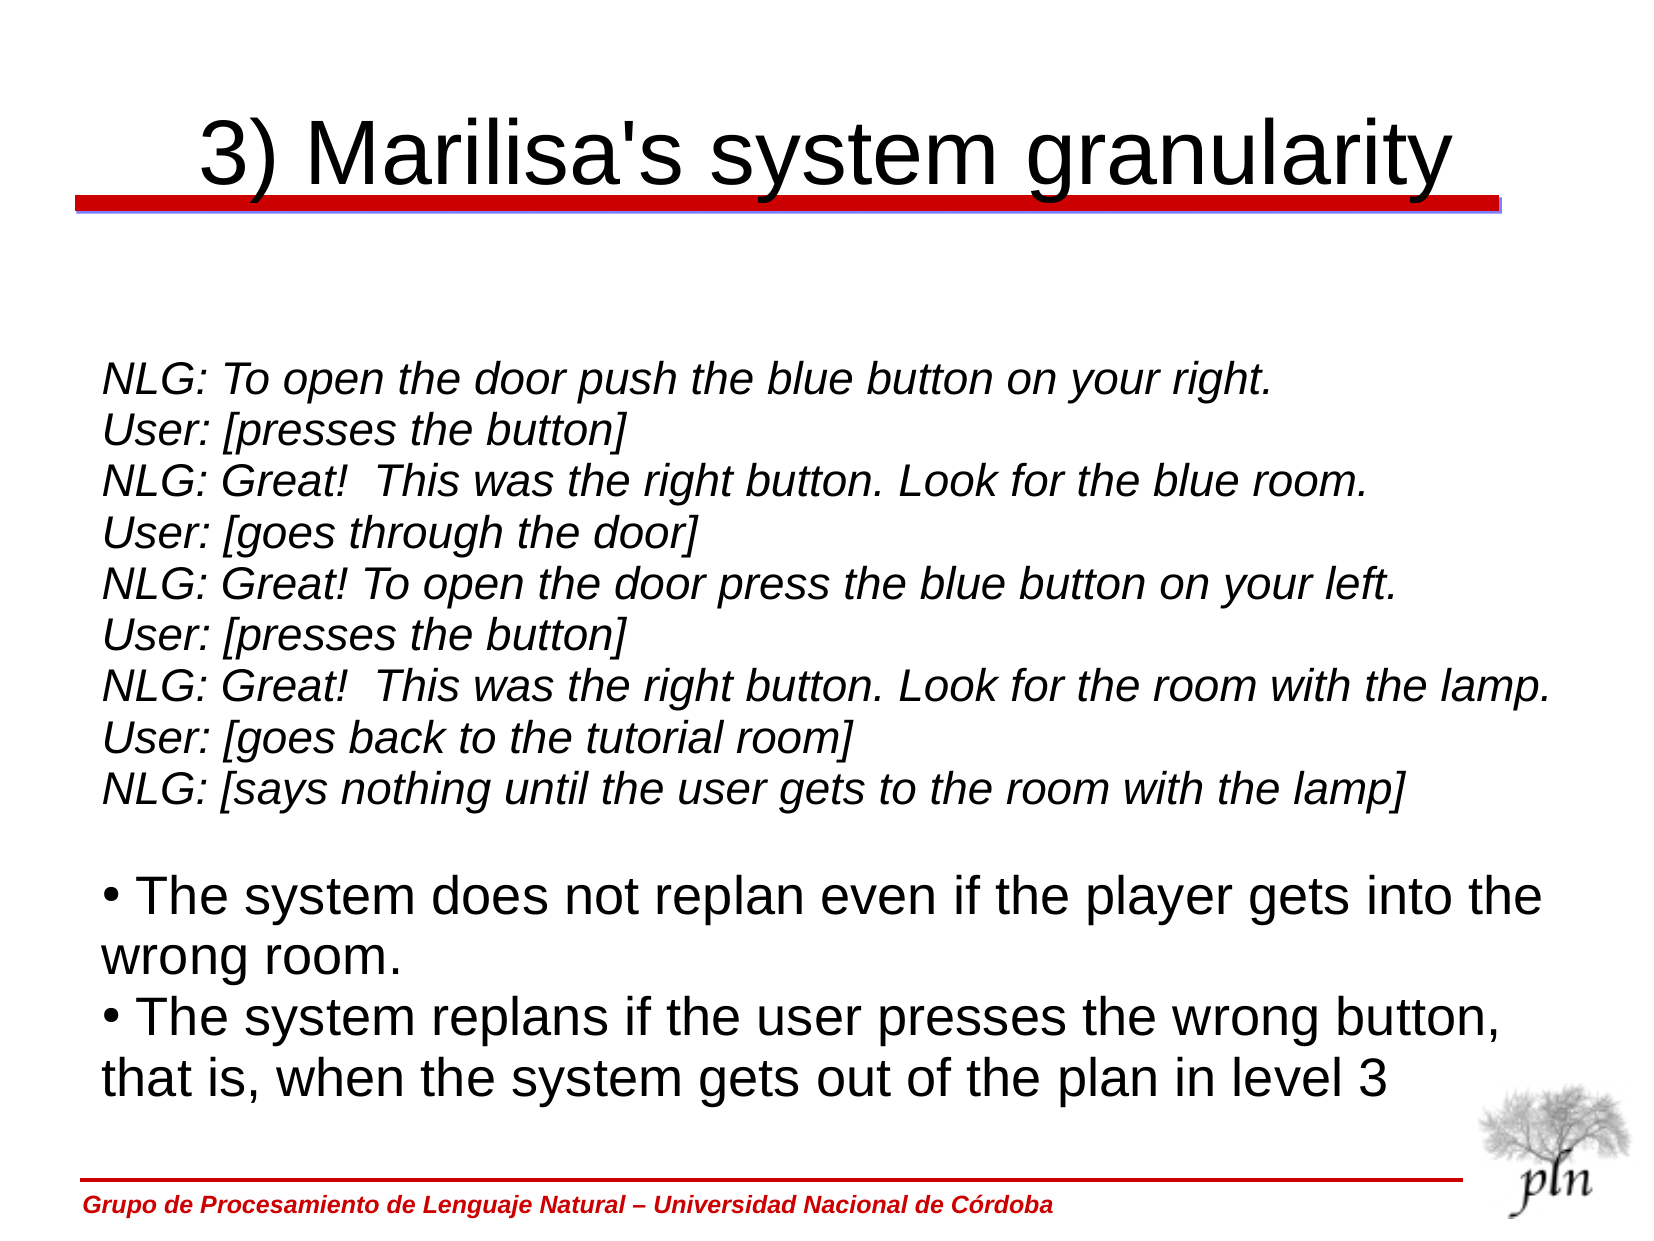

# 3) Marilisa's system granularity
NLG: To open the door push the blue button on your right.
User: [presses the button]
NLG: Great! This was the right button. Look for the blue room.
User: [goes through the door]
NLG: Great! To open the door press the blue button on your left.
User: [presses the button]
NLG: Great! This was the right button. Look for the room with the lamp.
User: [goes back to the tutorial room]
NLG: [says nothing until the user gets to the room with the lamp]
 The system does not replan even if the player gets into the wrong room.
 The system replans if the user presses the wrong button, that is, when the system gets out of the plan in level 3